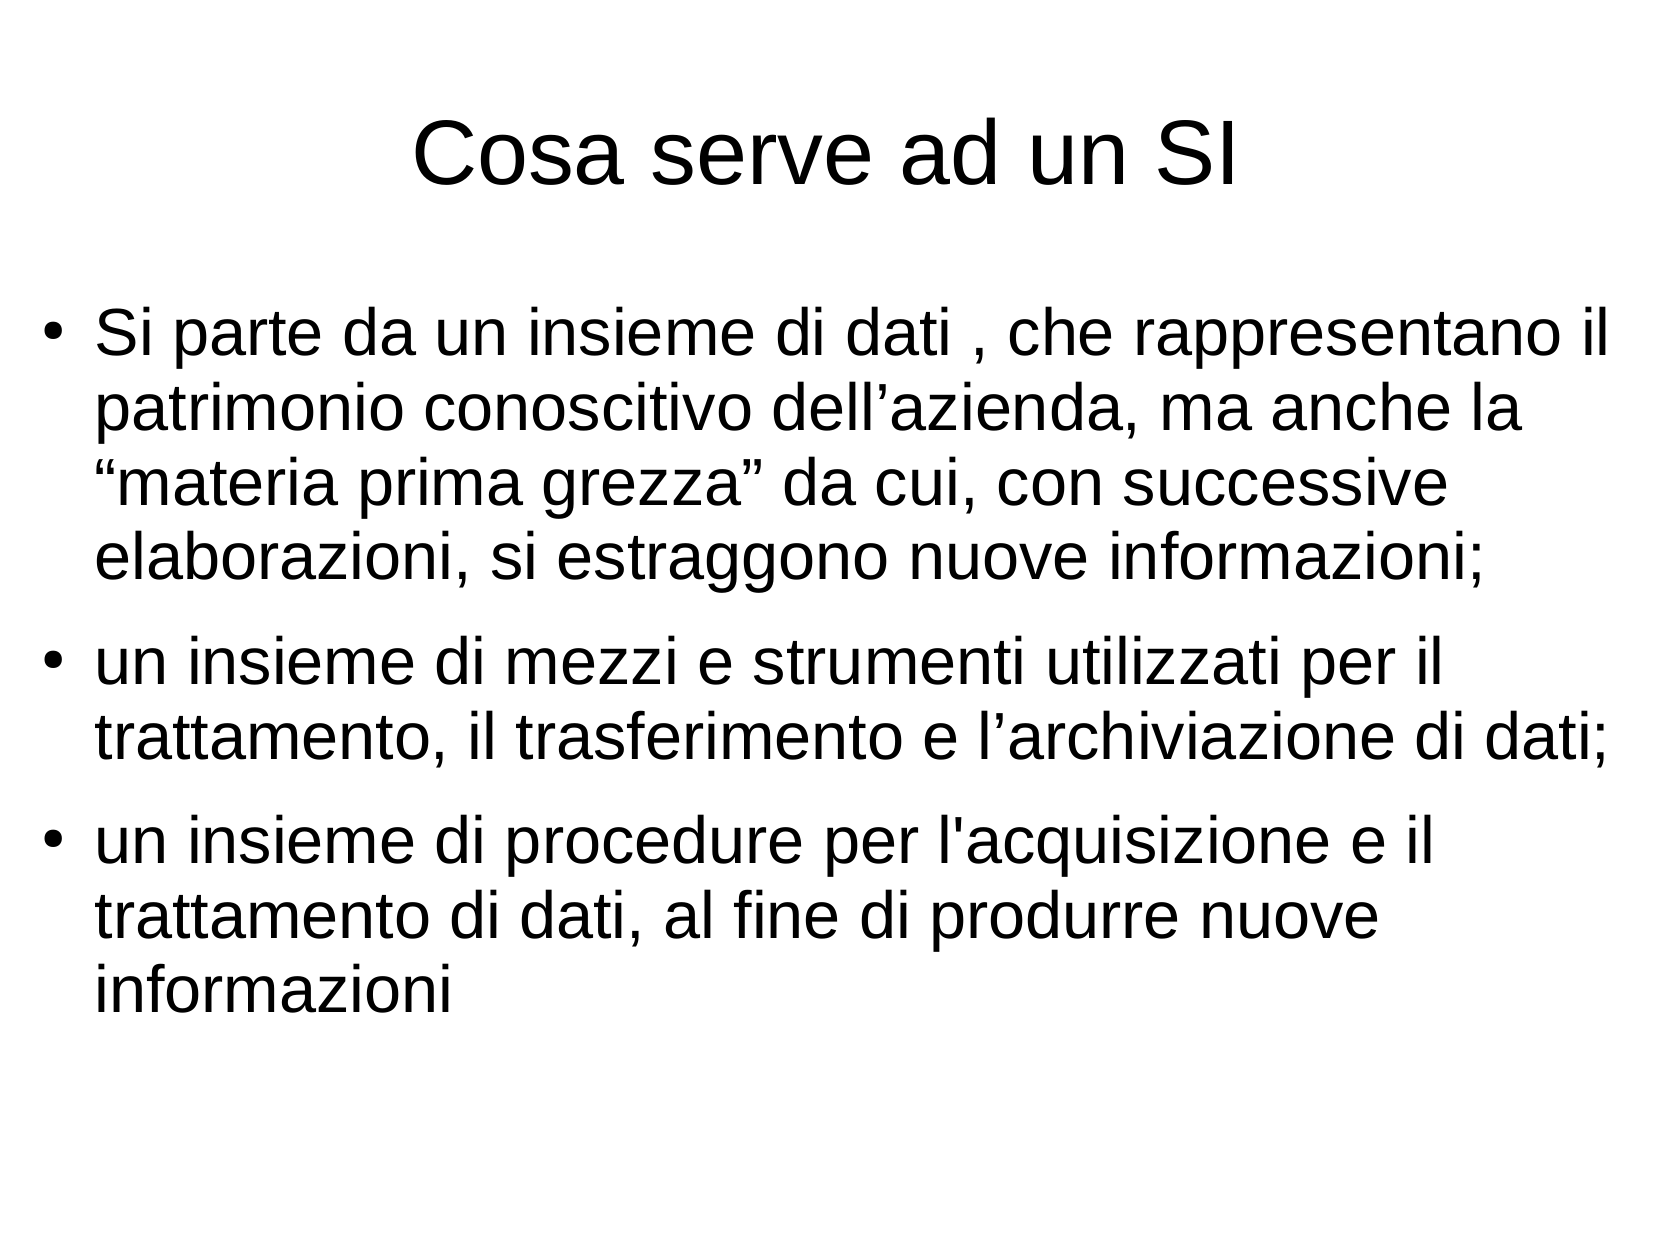

# Cosa serve ad un SI
Si parte da un insieme di dati , che rappresentano il patrimonio conoscitivo dell’azienda, ma anche la “materia prima grezza” da cui, con successive elaborazioni, si estraggono nuove informazioni;
un insieme di mezzi e strumenti utilizzati per il trattamento, il trasferimento e l’archiviazione di dati;
un insieme di procedure per l'acquisizione e il trattamento di dati, al fine di produrre nuove informazioni